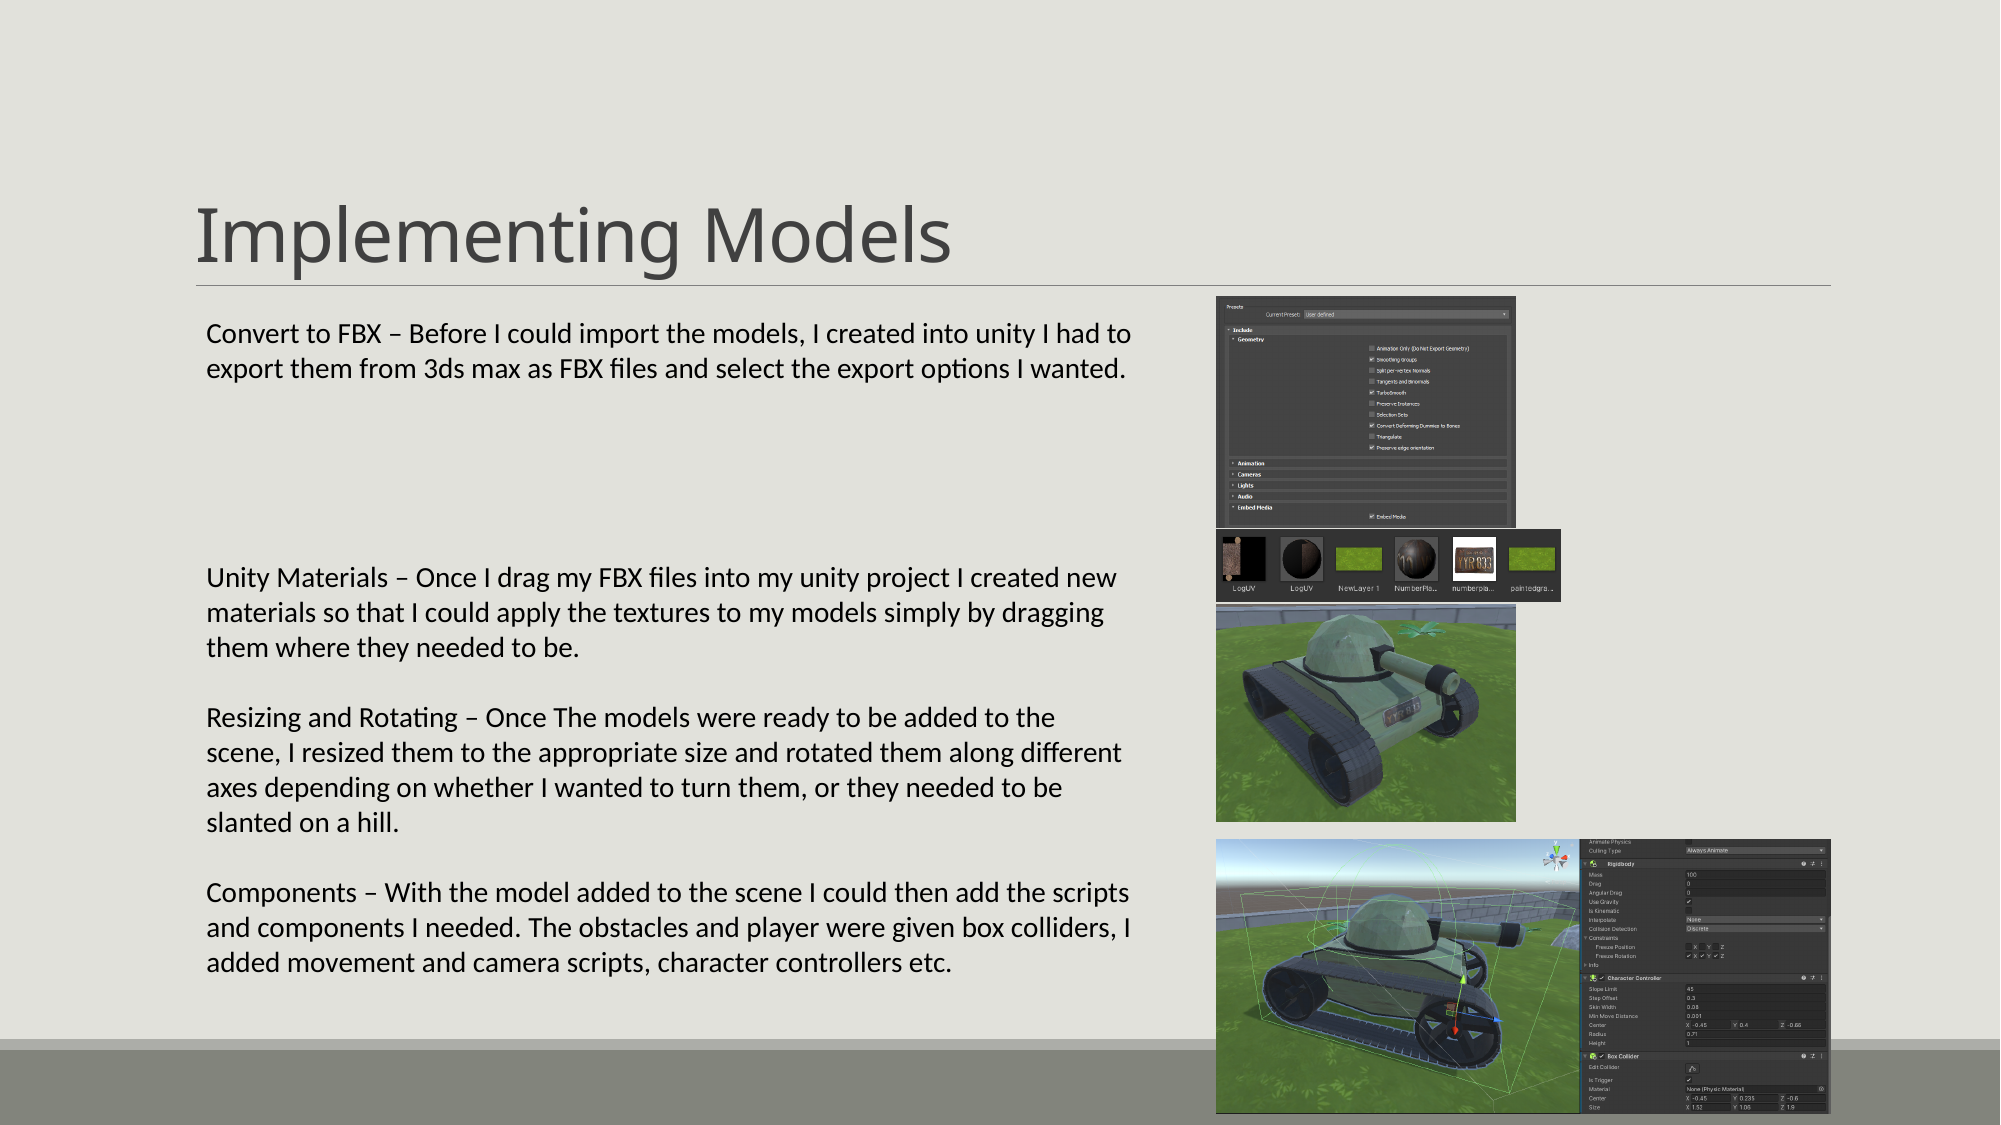

# Implementing Models
Convert to FBX – Before I could import the models, I created into unity I had to export them from 3ds max as FBX files and select the export options I wanted.
Unity Materials – Once I drag my FBX files into my unity project I created new materials so that I could apply the textures to my models simply by dragging them where they needed to be.
Resizing and Rotating – Once The models were ready to be added to the scene, I resized them to the appropriate size and rotated them along different axes depending on whether I wanted to turn them, or they needed to be slanted on a hill.
Components – With the model added to the scene I could then add the scripts and components I needed. The obstacles and player were given box colliders, I added movement and camera scripts, character controllers etc.